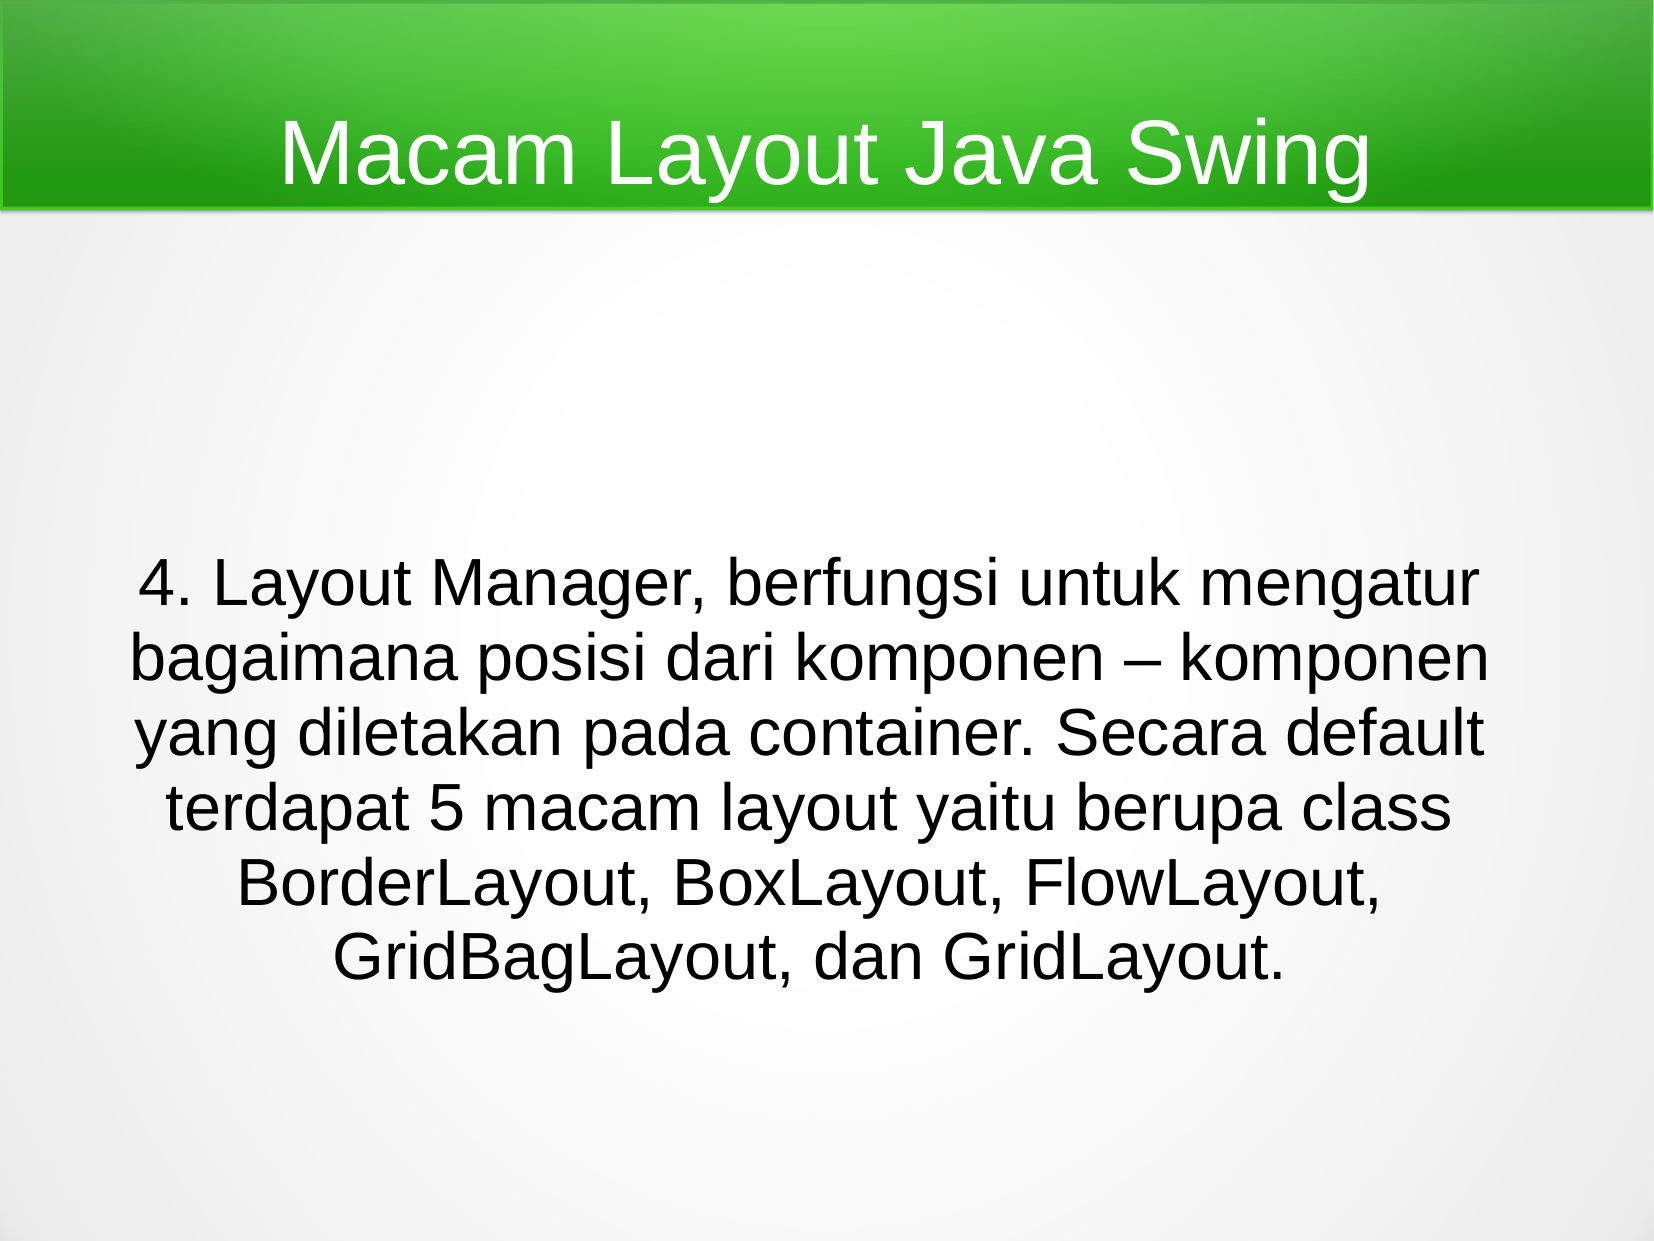

# Macam Layout Java Swing
4. Layout Manager, berfungsi untuk mengatur bagaimana posisi dari komponen – komponen yang diletakan pada container. Secara default terdapat 5 macam layout yaitu berupa class BorderLayout, BoxLayout, FlowLayout, GridBagLayout, dan GridLayout.